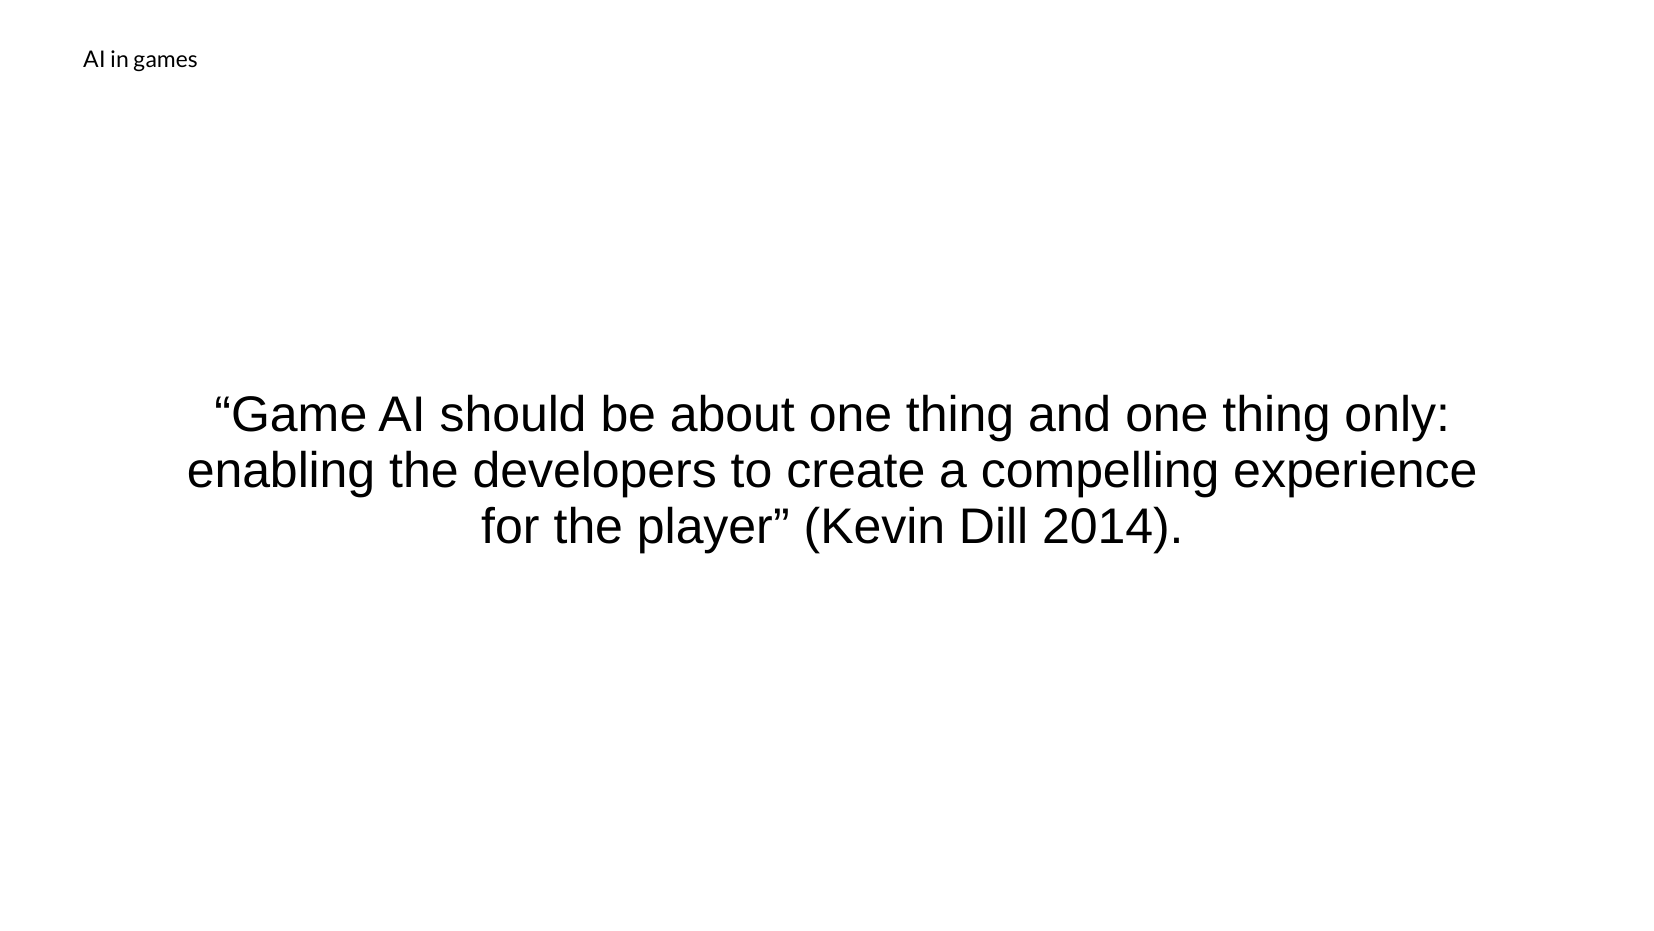

# AI in games
“Game AI should be about one thing and one thing only: enabling the developers to create a compelling experience for the player” (Kevin Dill 2014).